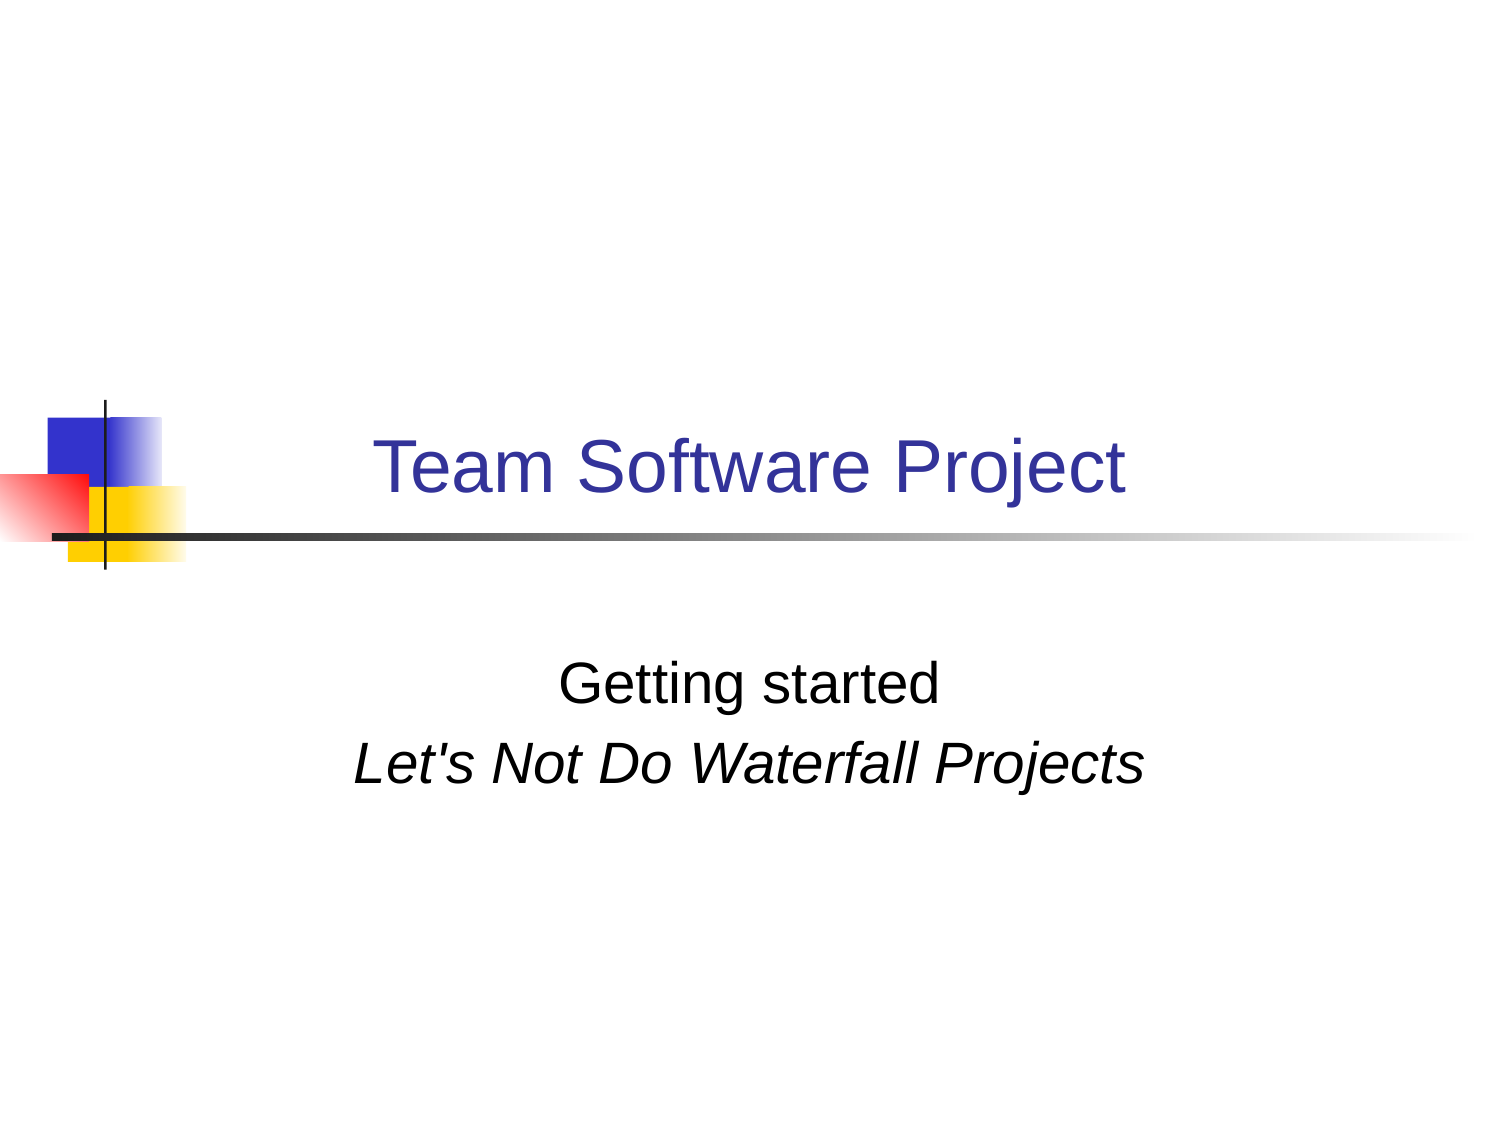

# Team Software Project
Getting started
Let's Not Do Waterfall Projects